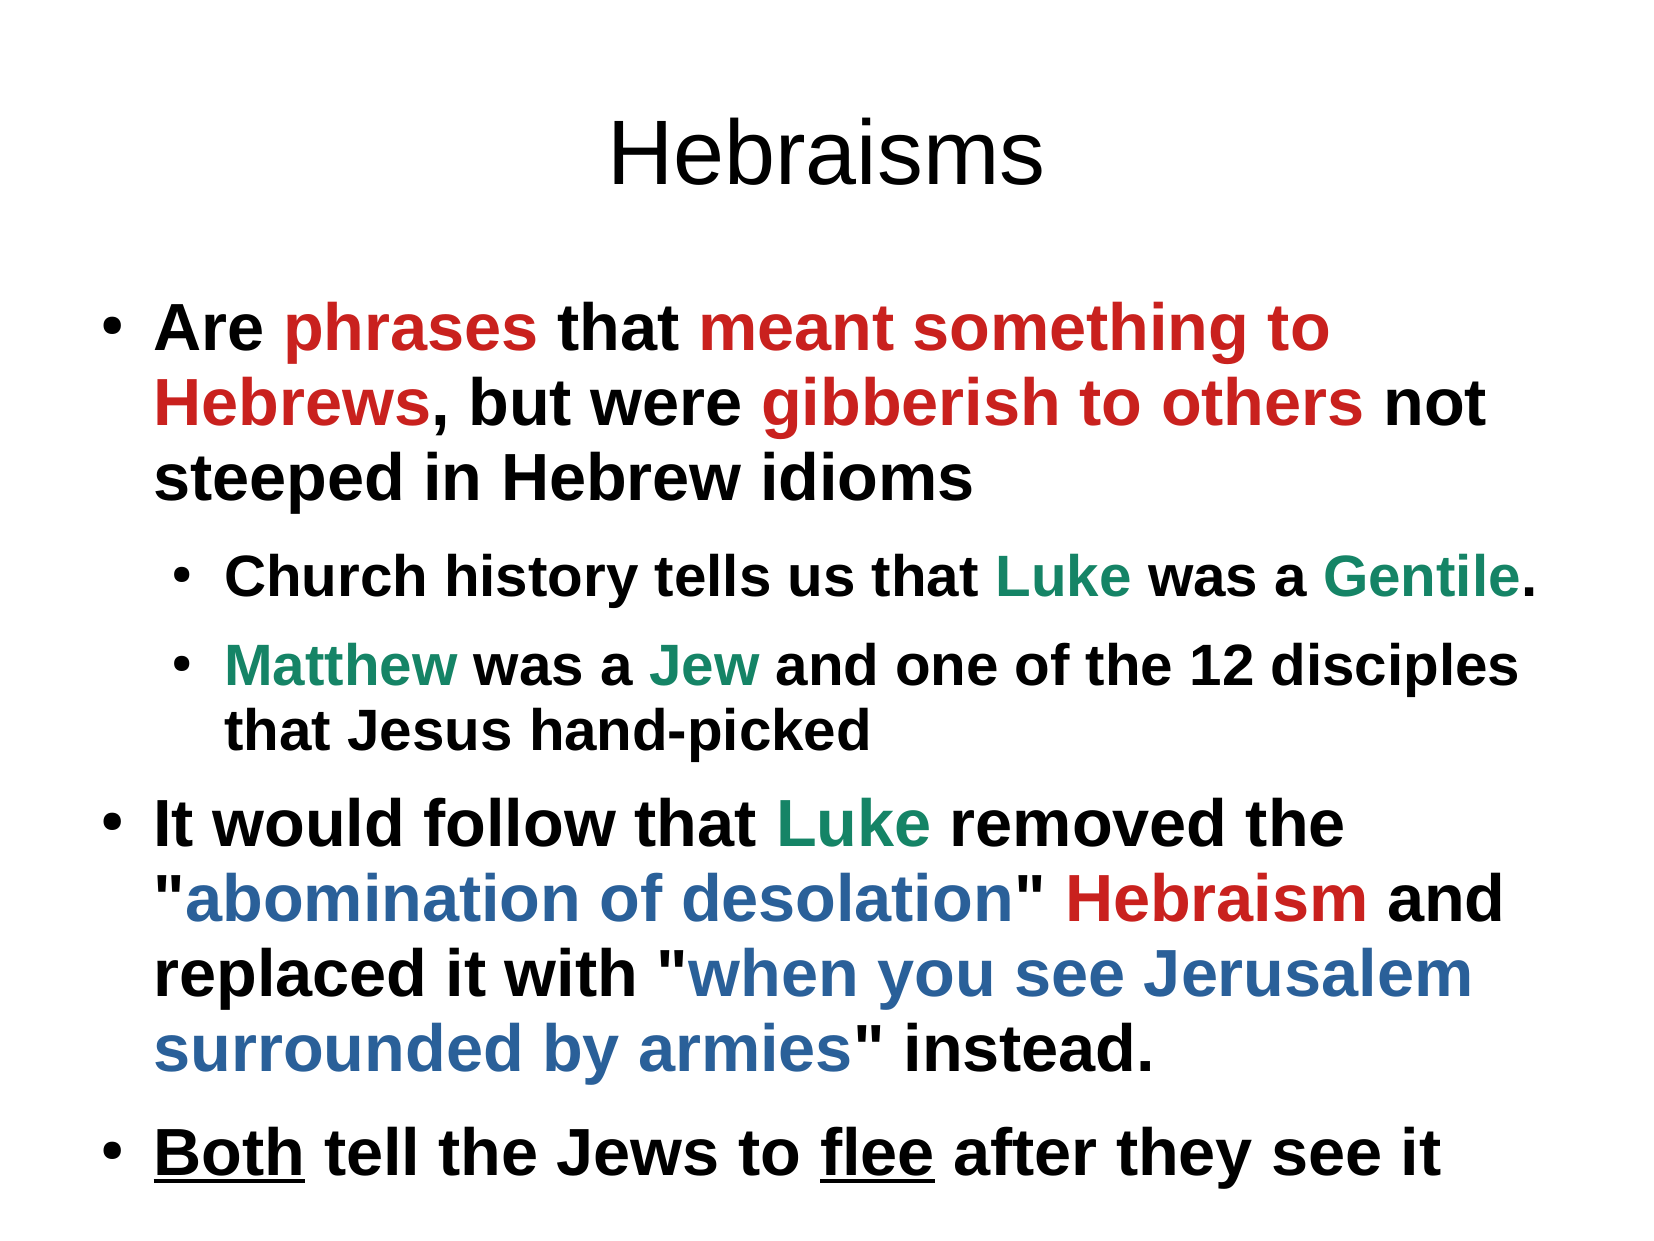

# Hebraisms
Are phrases that meant something to Hebrews, but were gibberish to others not steeped in Hebrew idioms
Church history tells us that Luke was a Gentile.
Matthew was a Jew and one of the 12 disciples that Jesus hand-picked
It would follow that Luke removed the "abomination of desolation" Hebraism and replaced it with "when you see Jerusalem surrounded by armies" instead.
Both tell the Jews to flee after they see it